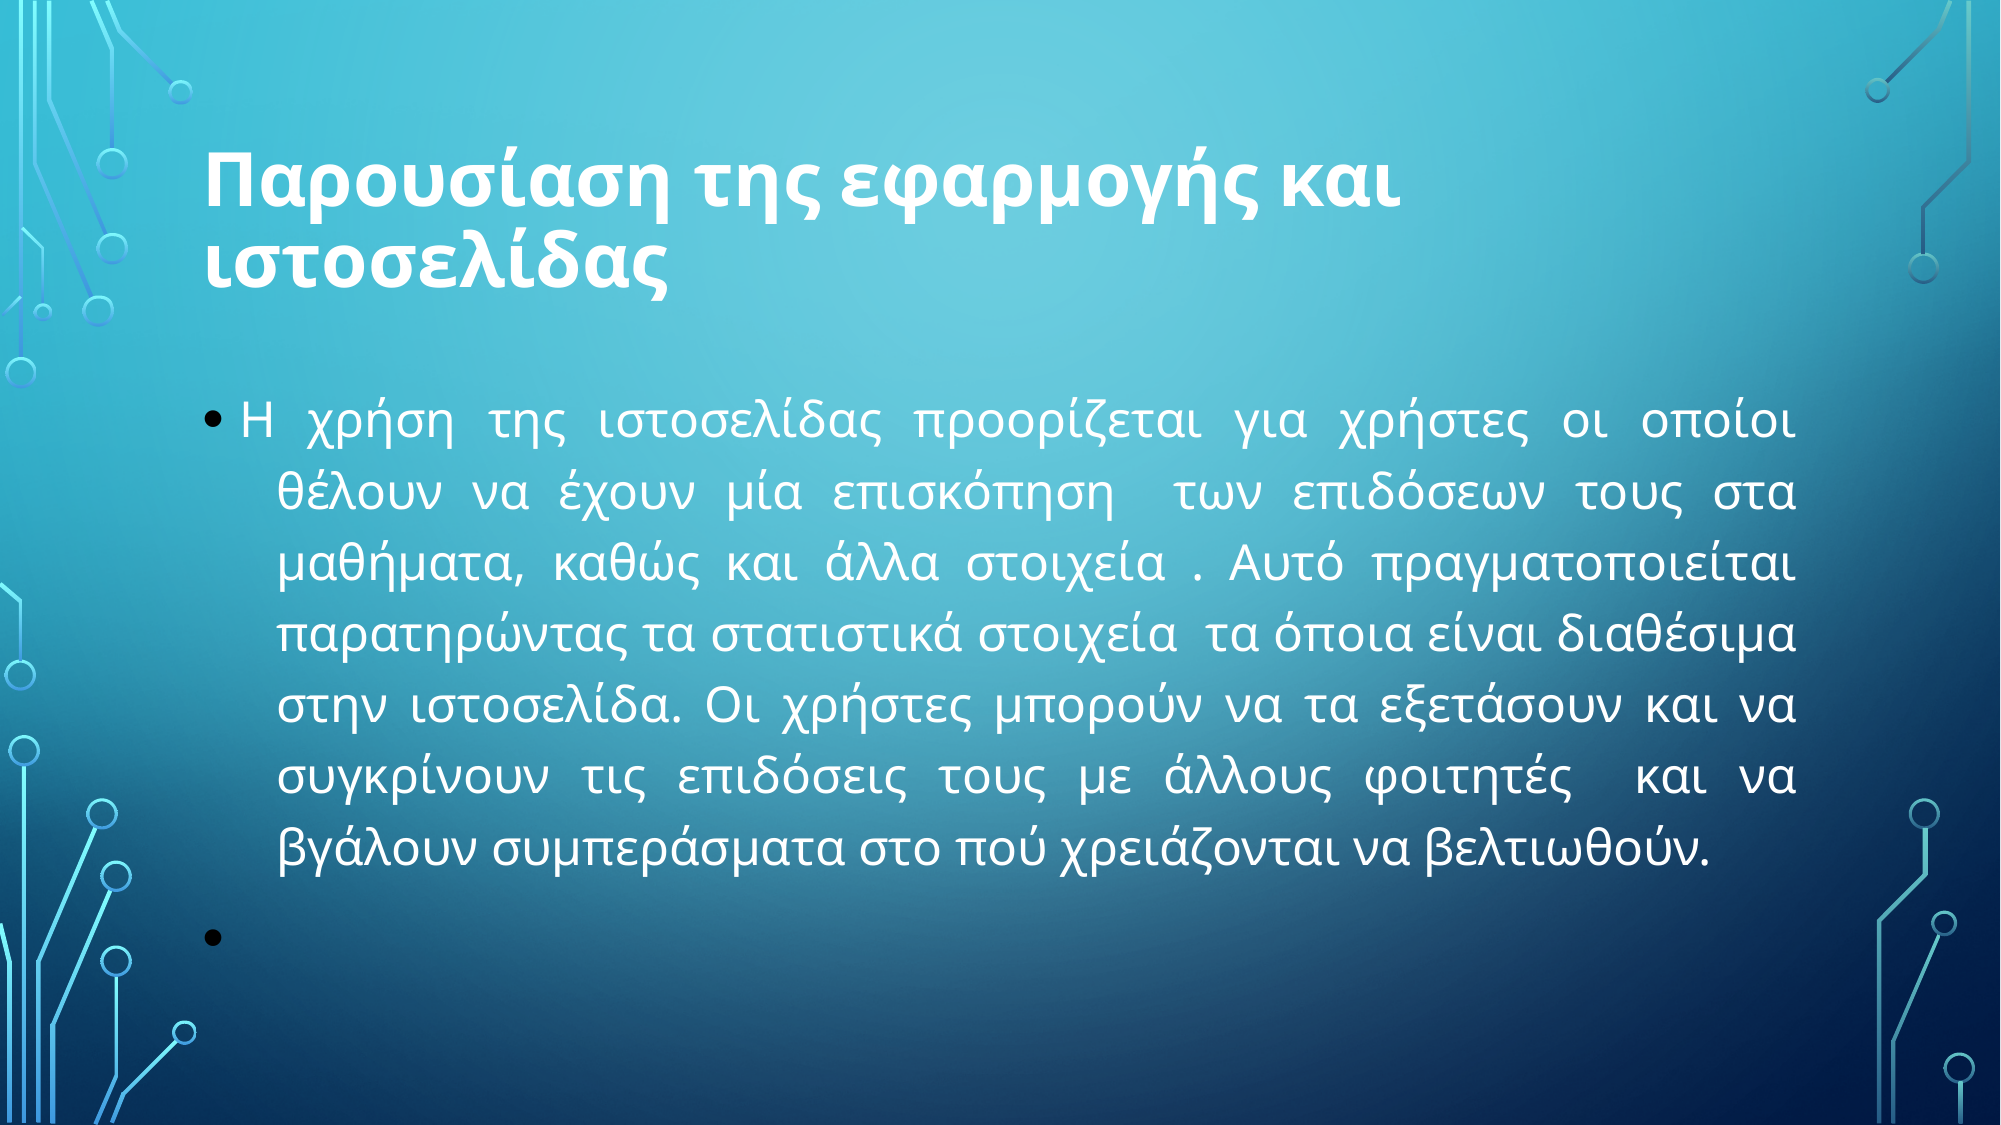

# Παρουσίαση της εφαρμογής και ιστοσελίδας
Η χρήση της ιστοσελίδας προορίζεται για χρήστες οι οποίοι θέλουν να έχουν μία επισκόπηση των επιδόσεων τους στα μαθήματα, καθώς και άλλα στοιχεία . Αυτό πραγματοποιείται παρατηρώντας τα στατιστικά στοιχεία τα όποια είναι διαθέσιμα στην ιστοσελίδα. Οι χρήστες μπορούν να τα εξετάσουν και να συγκρίνουν τις επιδόσεις τους με άλλους φοιτητές και να βγάλουν συμπεράσματα στο πού χρειάζονται να βελτιωθούν.